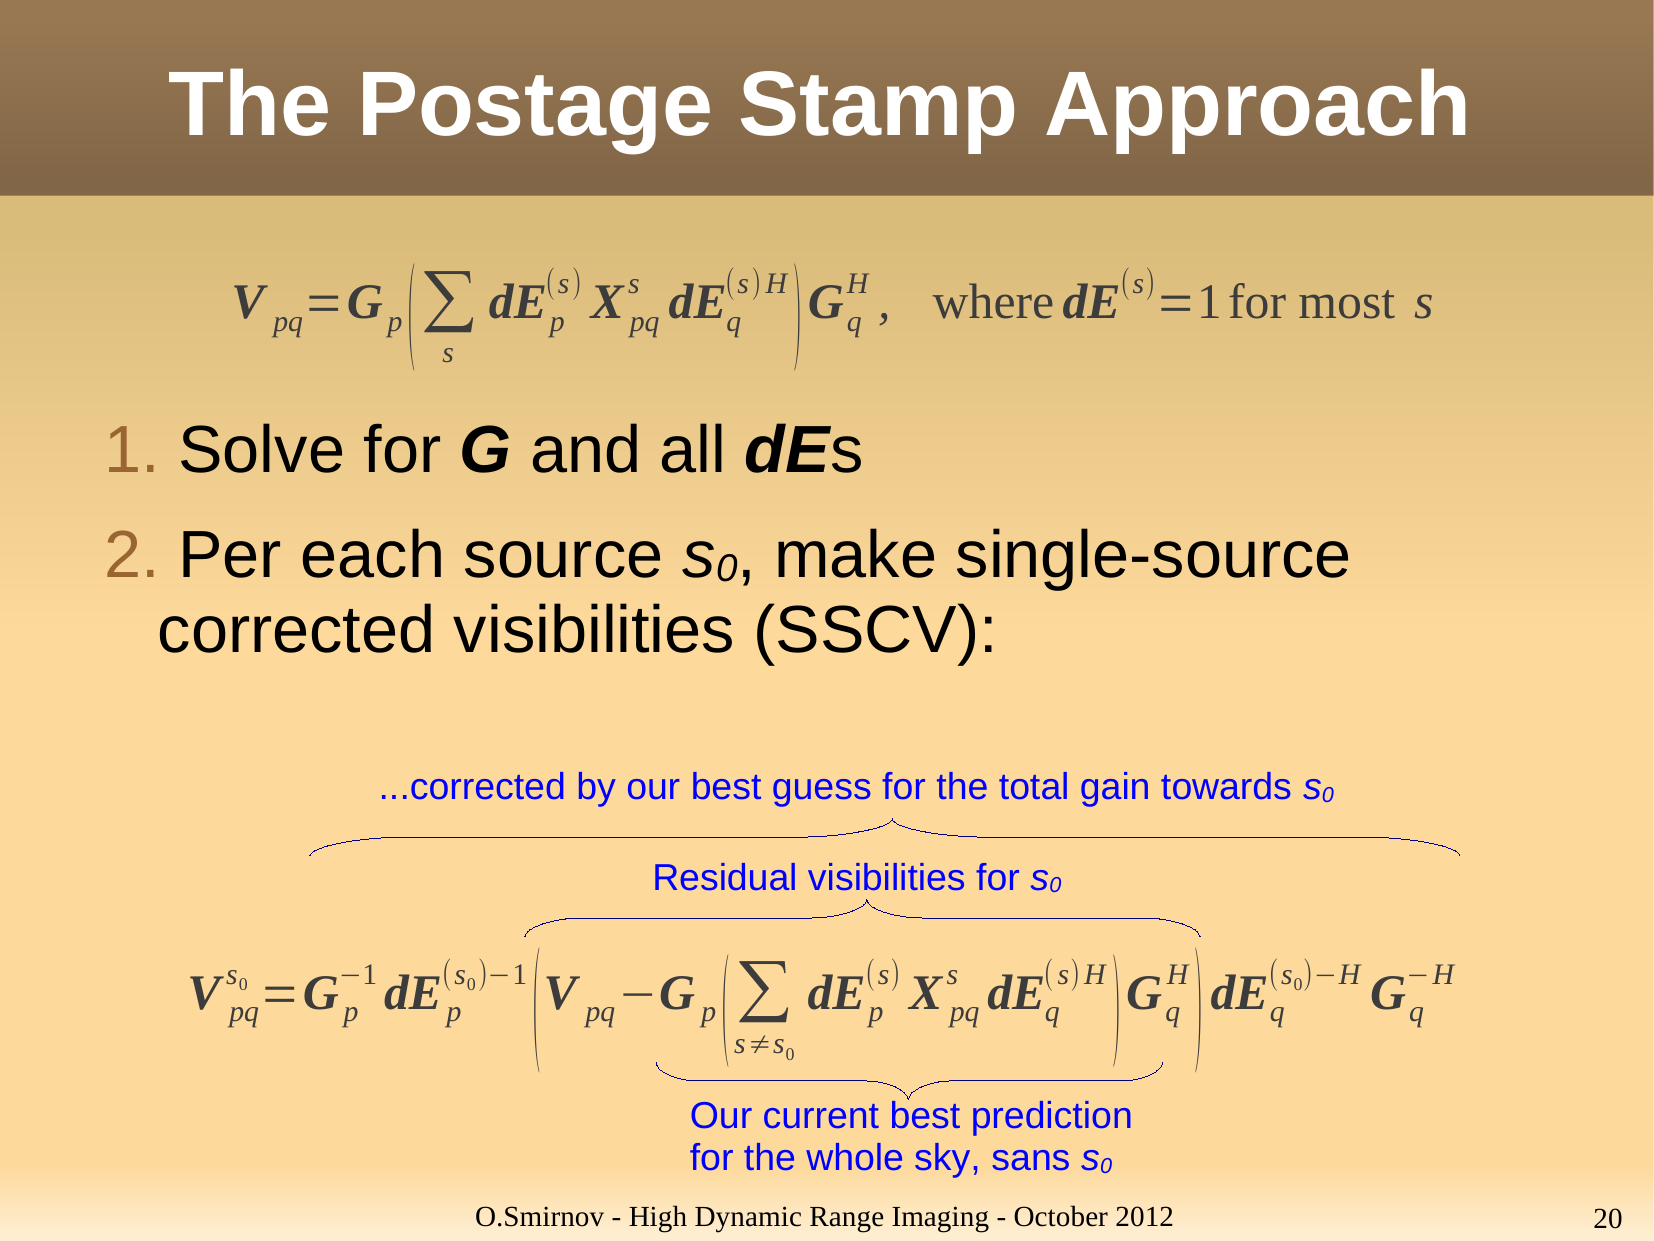

# The Postage Stamp Approach
 Solve for G and all dEs
 Per each source s0, make single-source corrected visibilities (SSCV):
...corrected by our best guess for the total gain towards s0
Residual visibilities for s0
Our current best prediction for the whole sky, sans s0
O.Smirnov - High Dynamic Range Imaging - October 2012
20